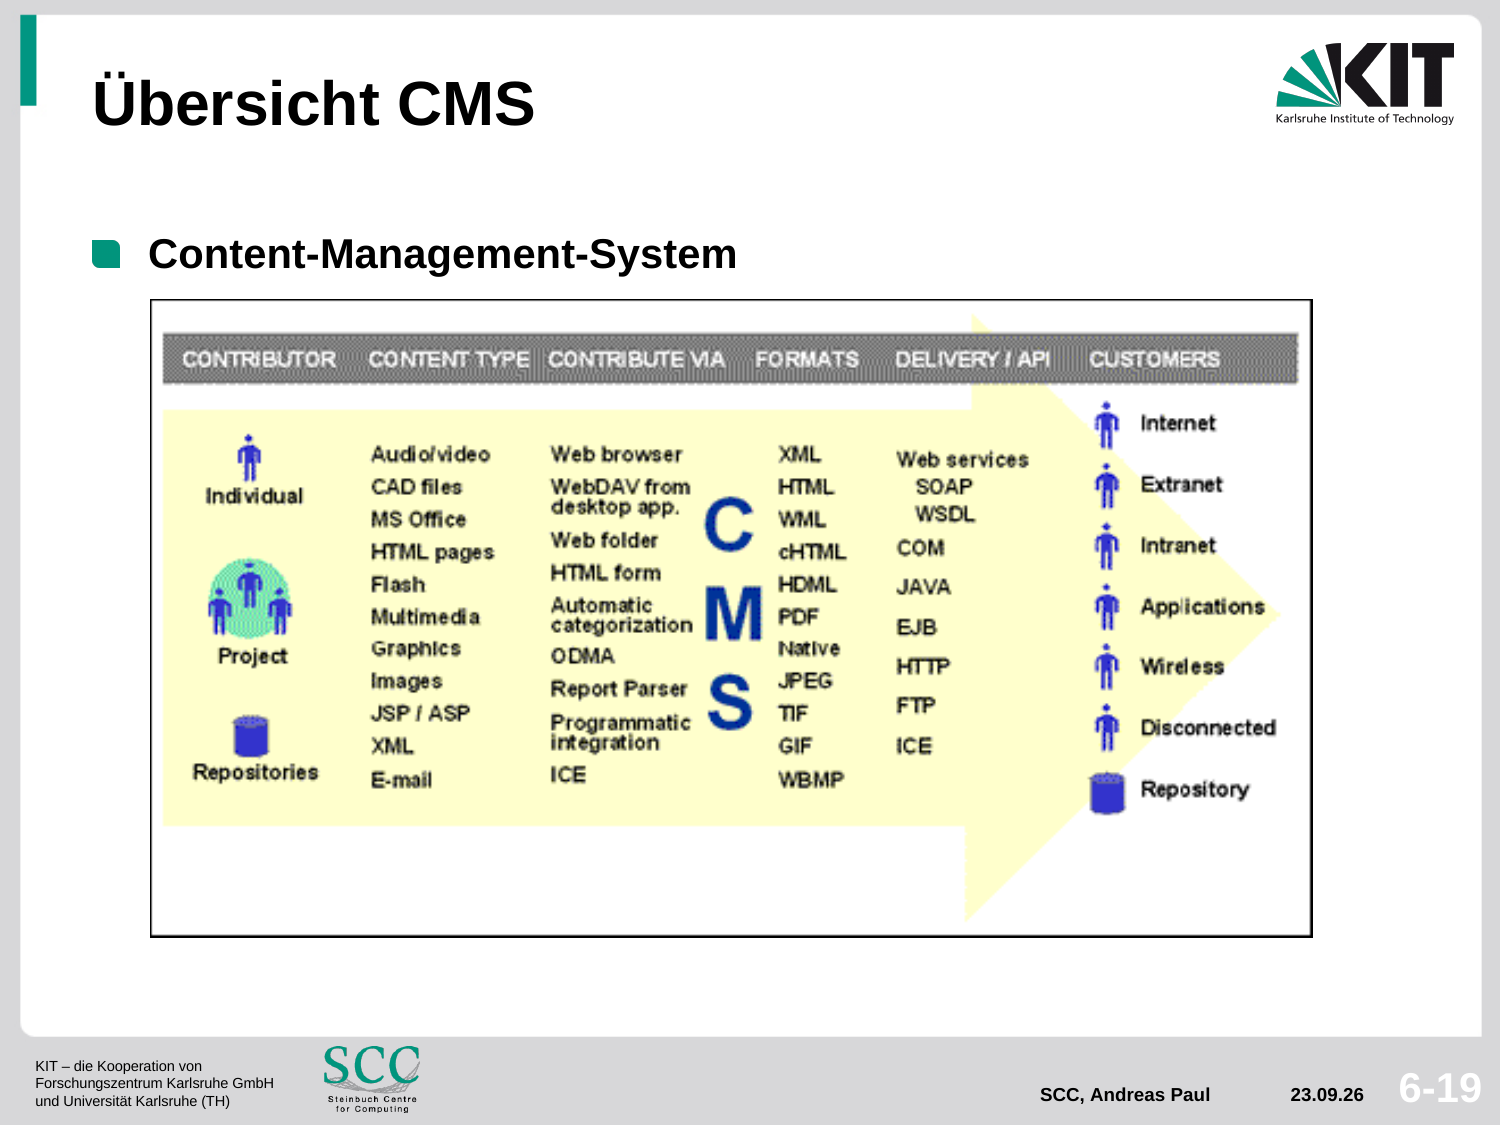

# Übersicht CMS
Content-Management-System
6
SCC, Andreas Paul